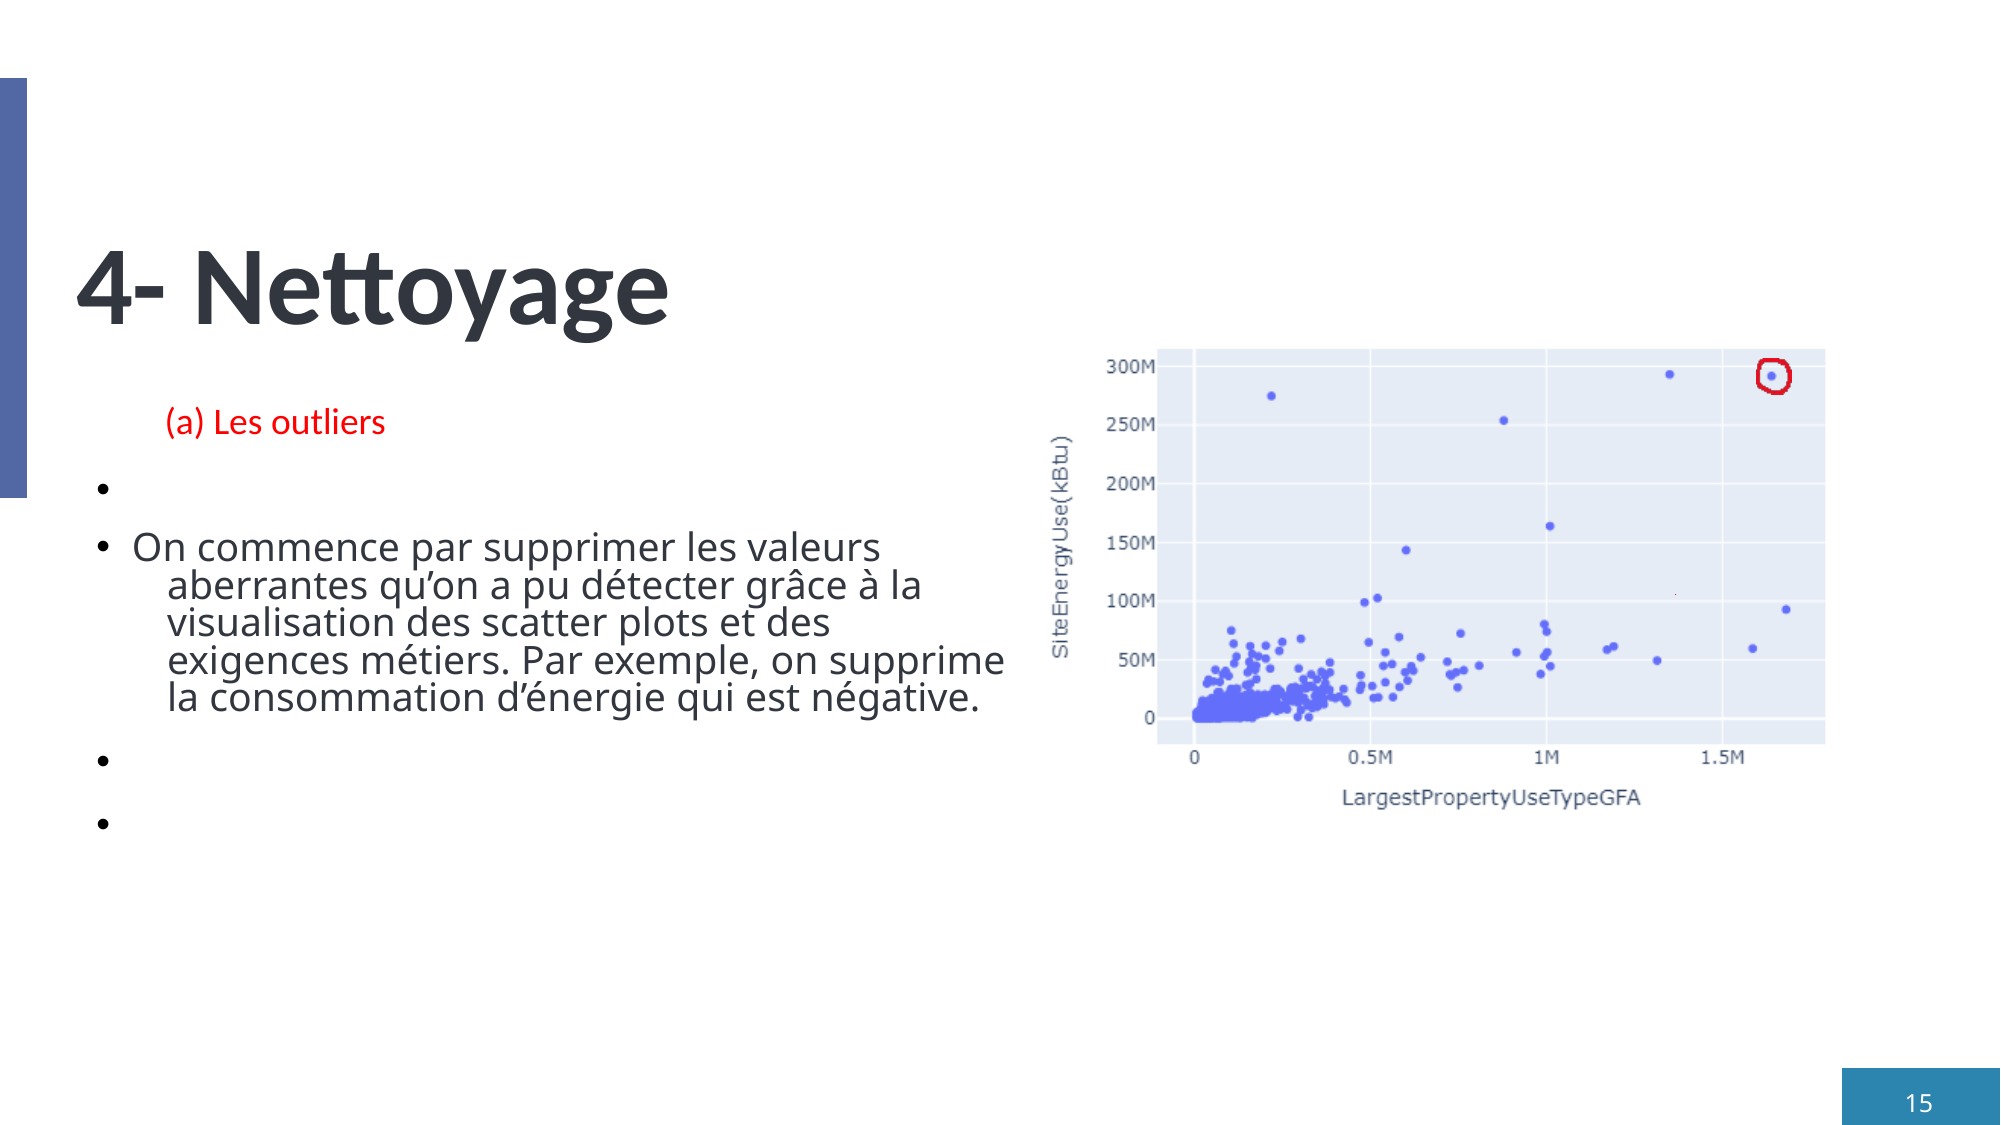

# 4- Nettoyage
(a) Les outliers
On commence par supprimer les valeurs aberrantes qu’on a pu détecter grâce à la visualisation des scatter plots et des exigences métiers. Par exemple, on supprime la consommation d’énergie qui est négative.